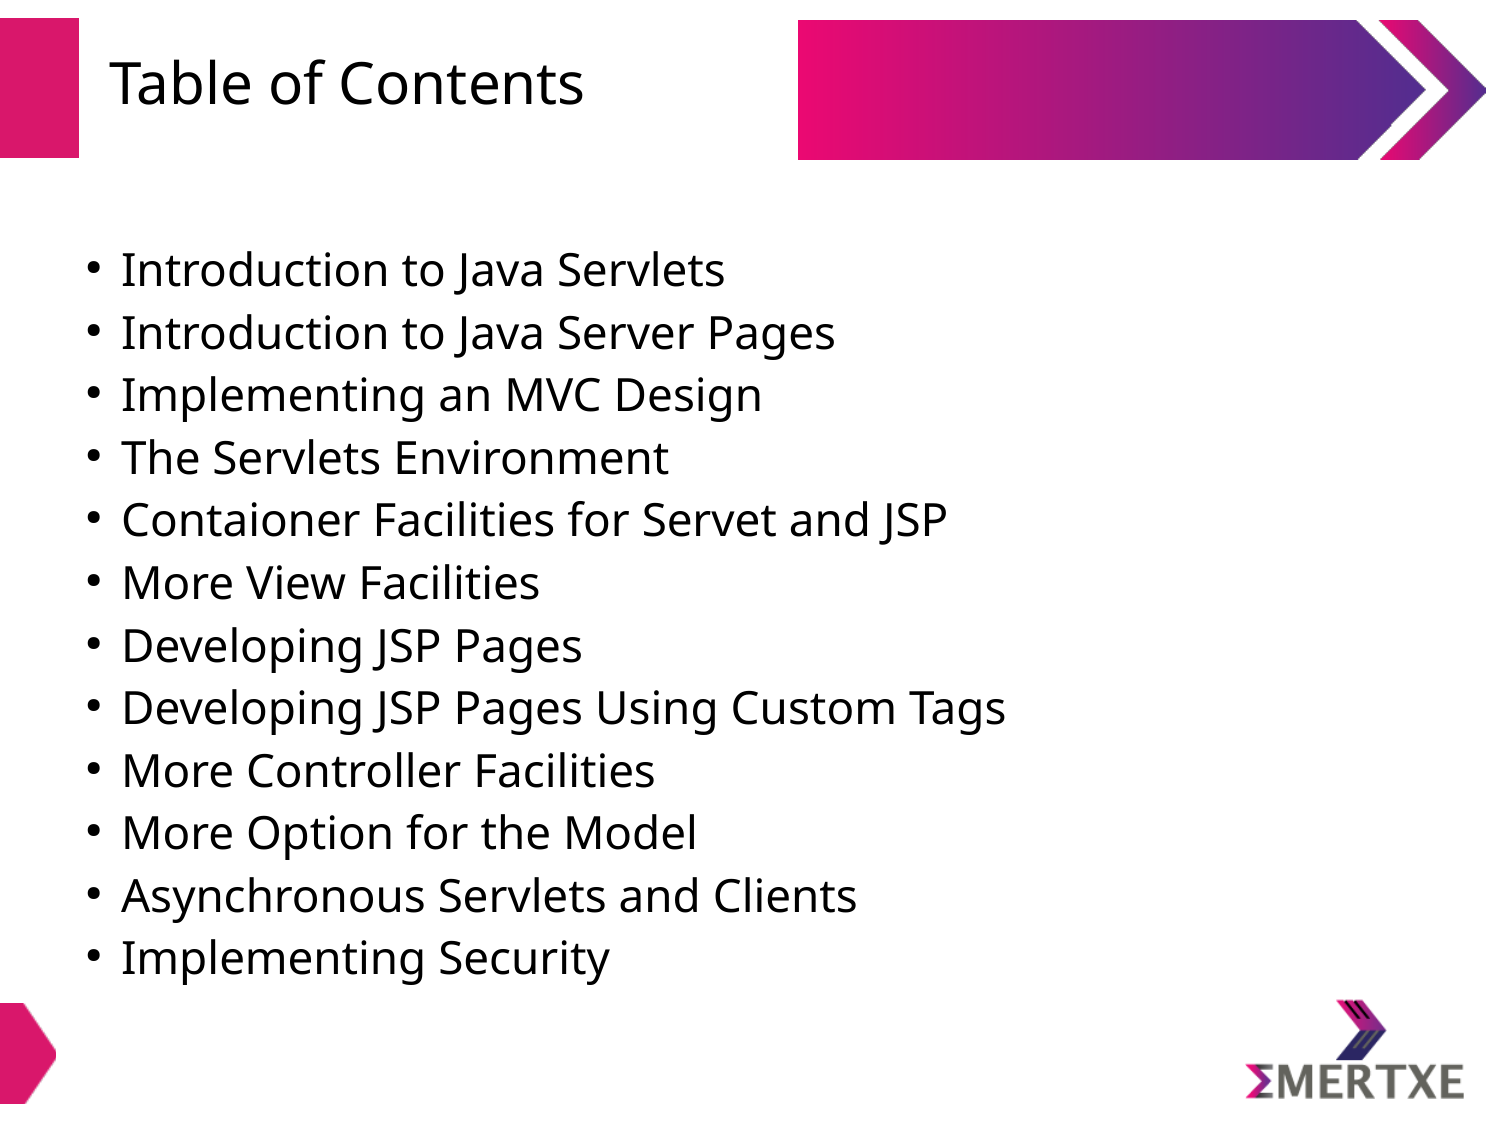

Table of Contents
Introduction to Java Servlets
Introduction to Java Server Pages
Implementing an MVC Design
The Servlets Environment
Contaioner Facilities for Servet and JSP
More View Facilities
Developing JSP Pages
Developing JSP Pages Using Custom Tags
More Controller Facilities
More Option for the Model
Asynchronous Servlets and Clients
Implementing Security